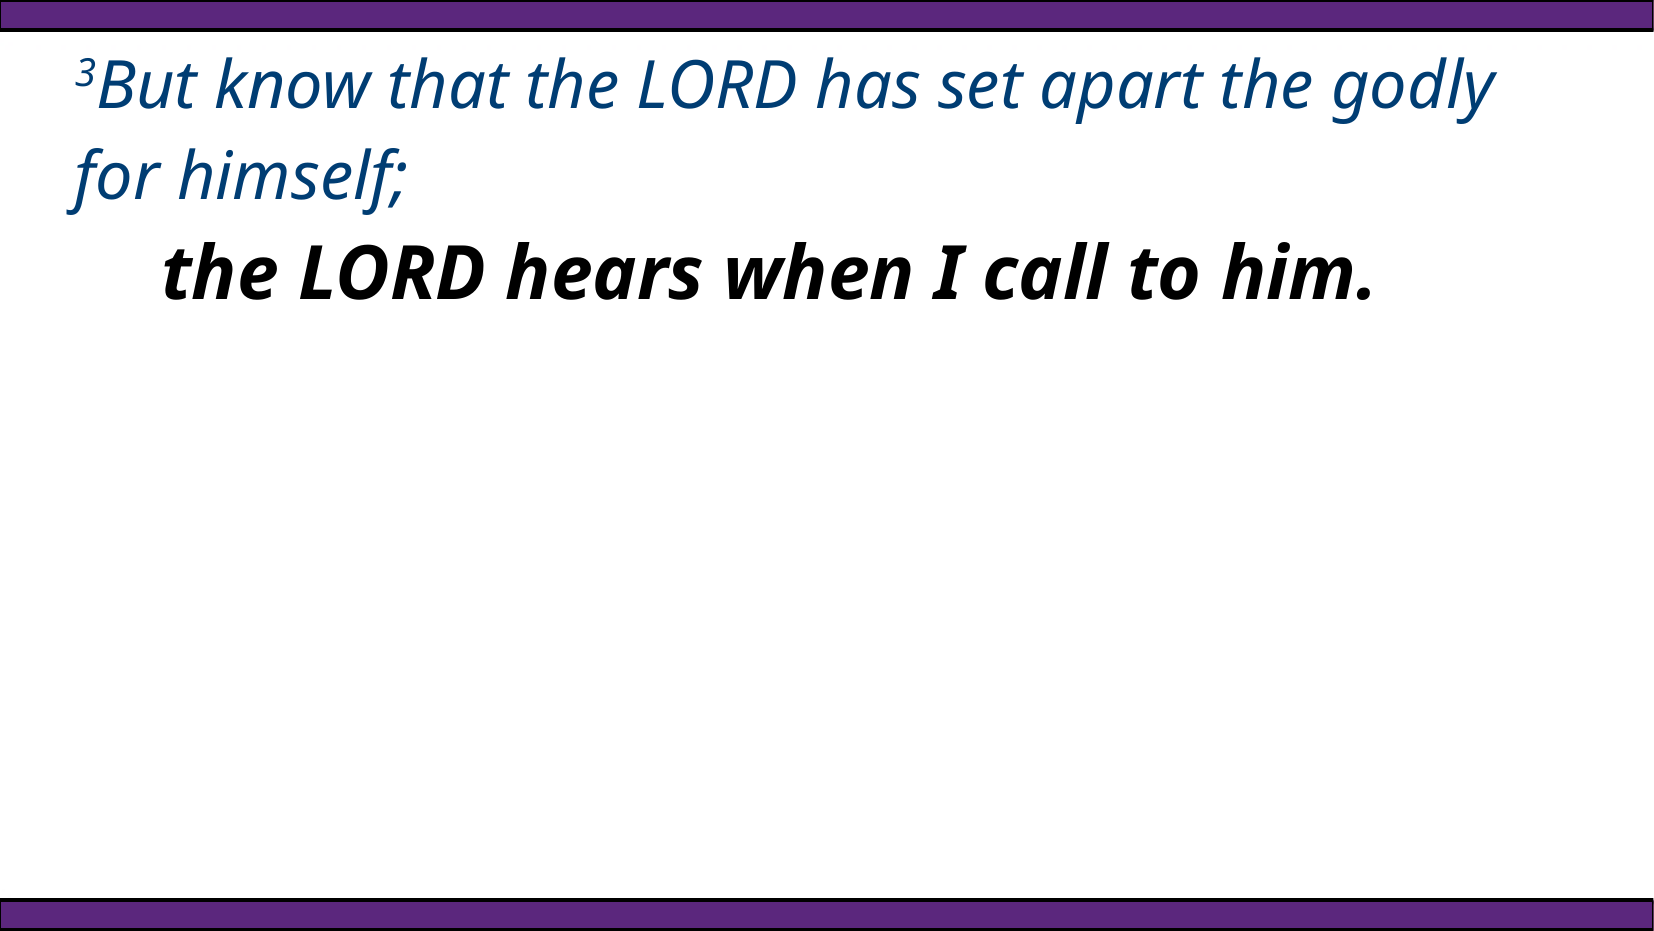

3But know that the LORD has set apart the godly for himself;
 the LORD hears when I call to him.